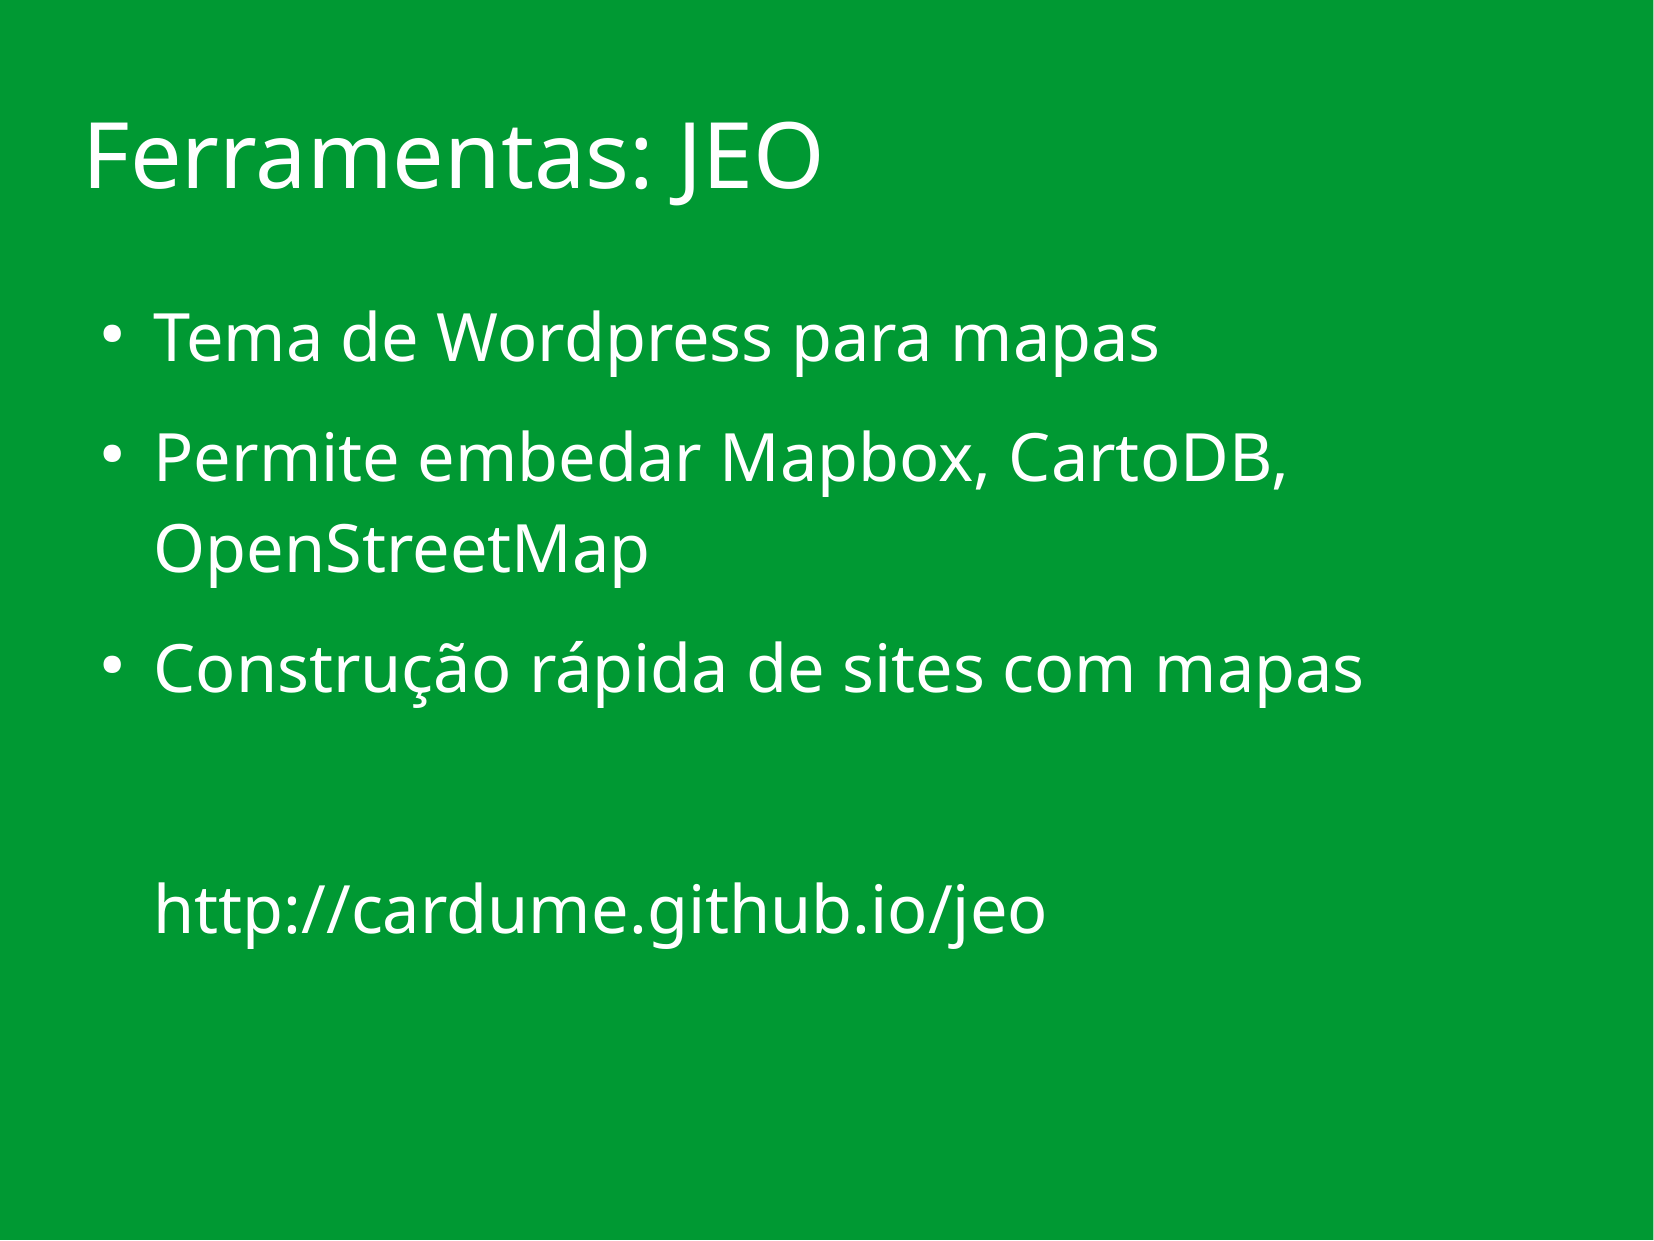

# Ferramentas: JEO
Tema de Wordpress para mapas
Permite embedar Mapbox, CartoDB, OpenStreetMap
Construção rápida de sites com mapas
http://cardume.github.io/jeo